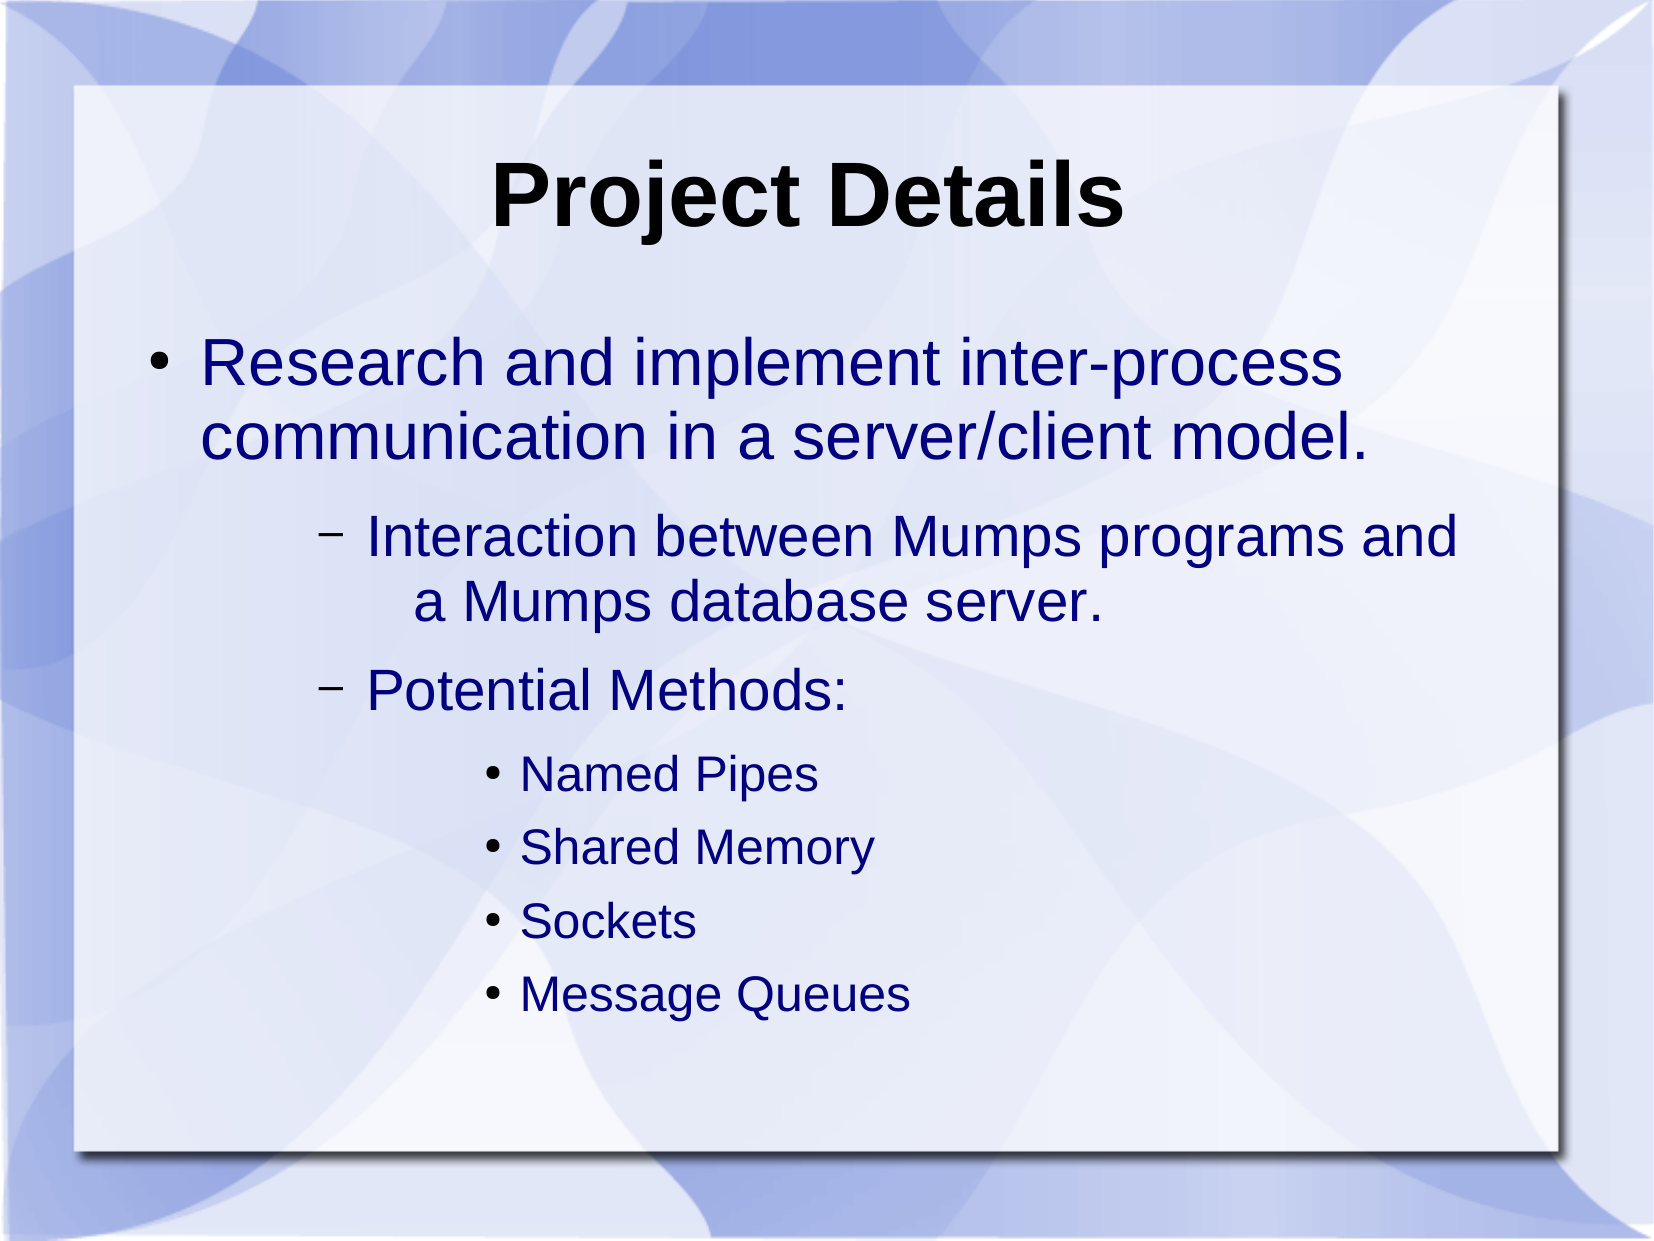

# Project Details
Research and implement inter-process communication in a server/client model.
Interaction between Mumps programs and a Mumps database server.
Potential Methods:
Named Pipes
Shared Memory
Sockets
Message Queues